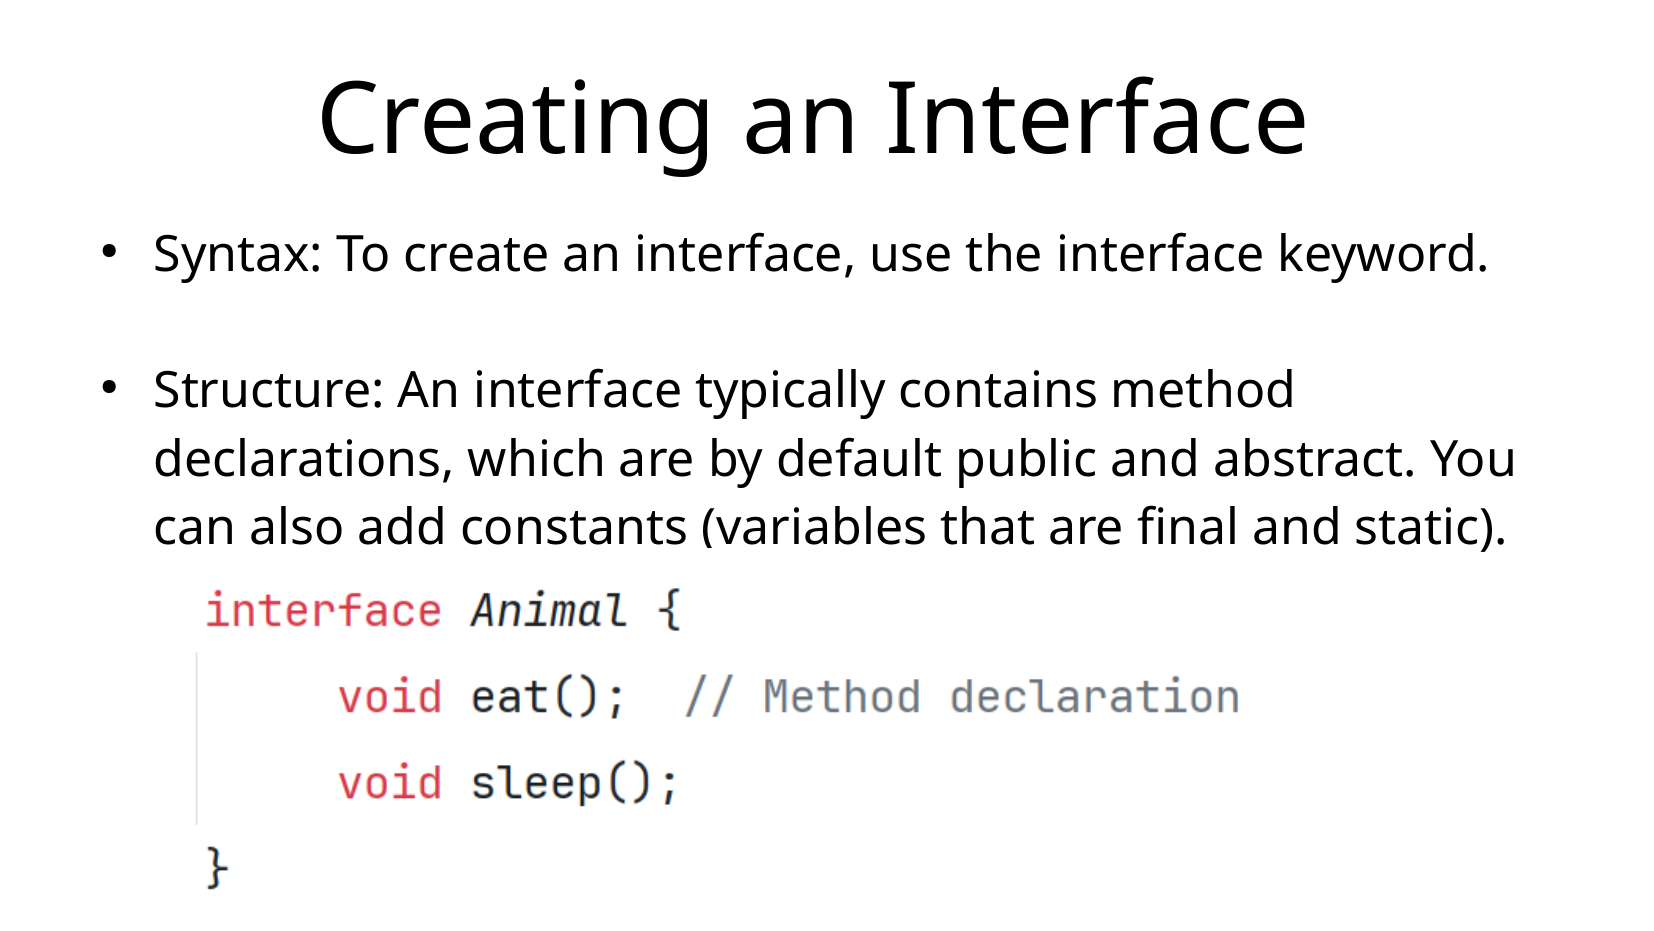

# Creating an Interface
Syntax: To create an interface, use the interface keyword.
Structure: An interface typically contains method declarations, which are by default public and abstract. You can also add constants (variables that are final and static).